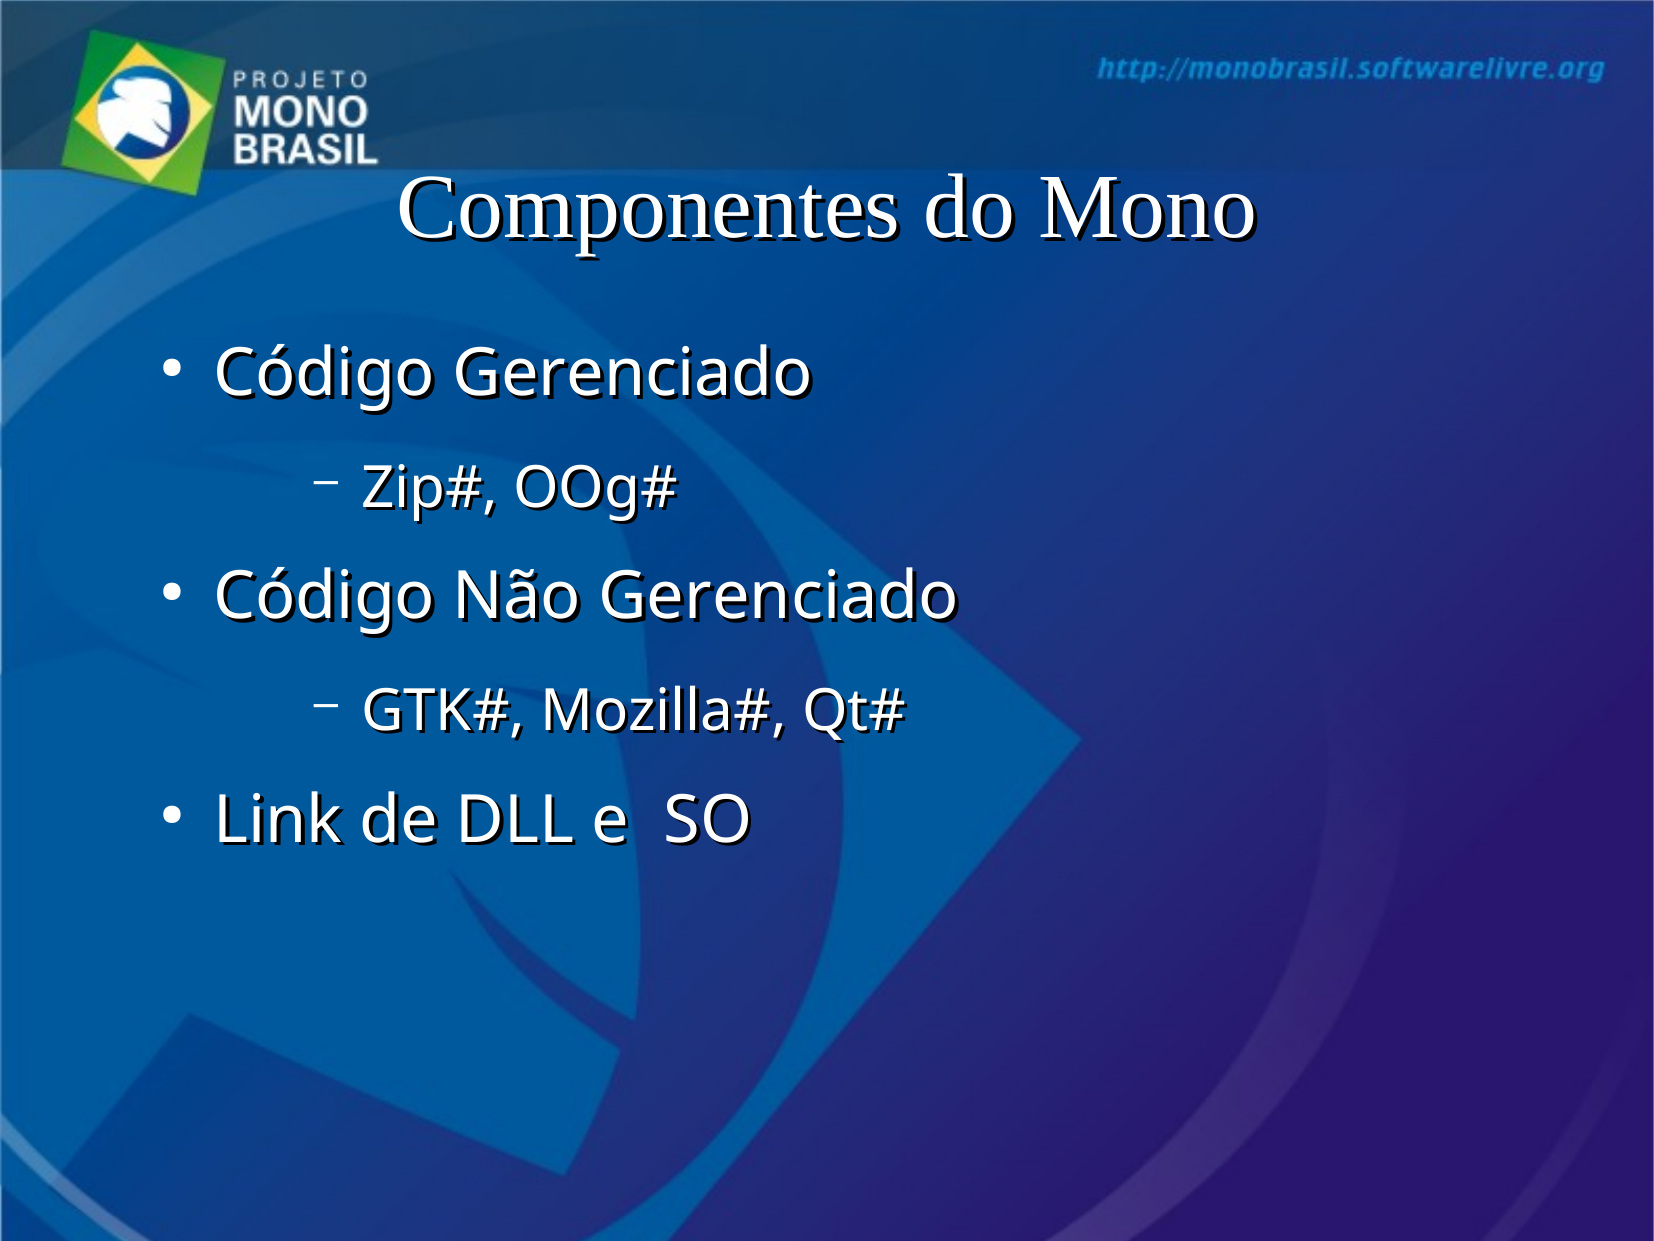

Componentes do Mono
# Código Gerenciado
Zip#, OOg#
Código Não Gerenciado
GTK#, Mozilla#, Qt#
Link de DLL e SO